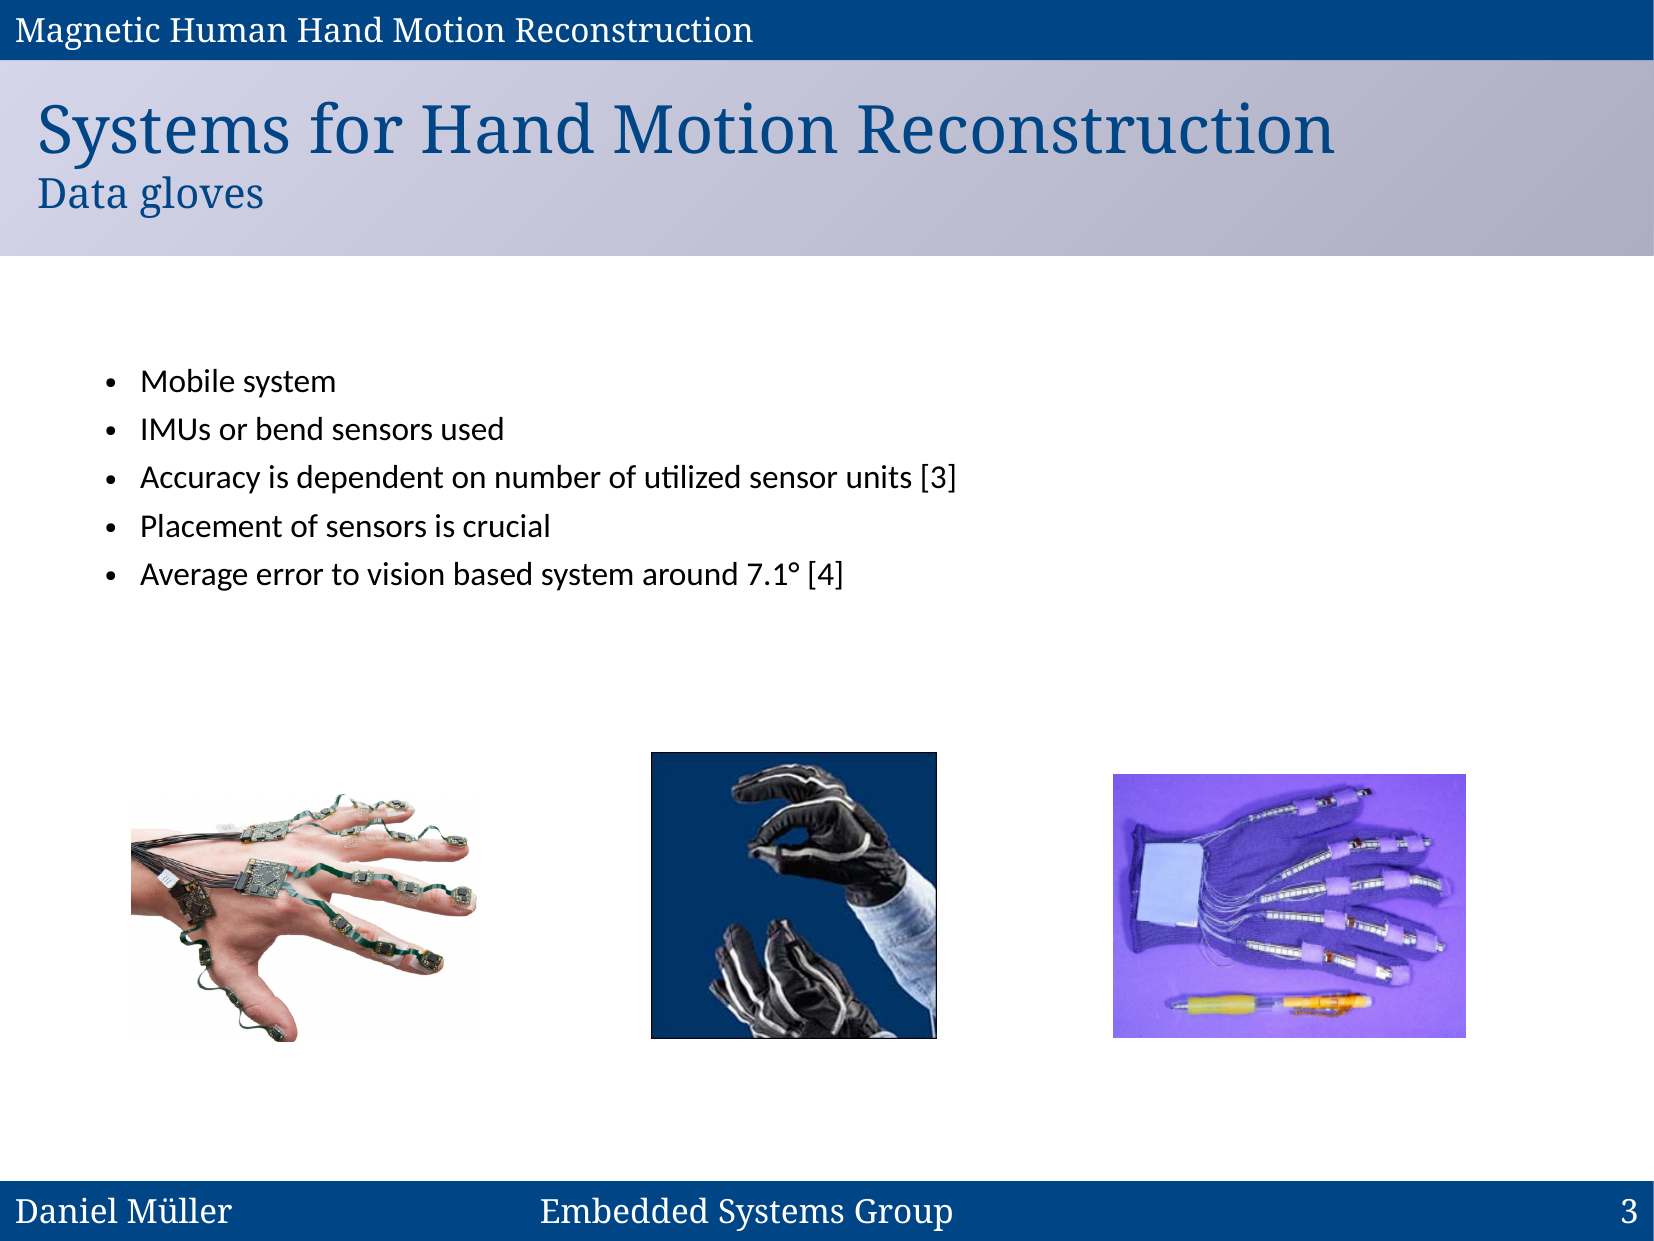

# Systems for Hand Motion Reconstruction Data gloves
Mobile system
IMUs or bend sensors used
Accuracy is dependent on number of utilized sensor units [3]
Placement of sensors is crucial
Average error to vision based system around 7.1° [4]